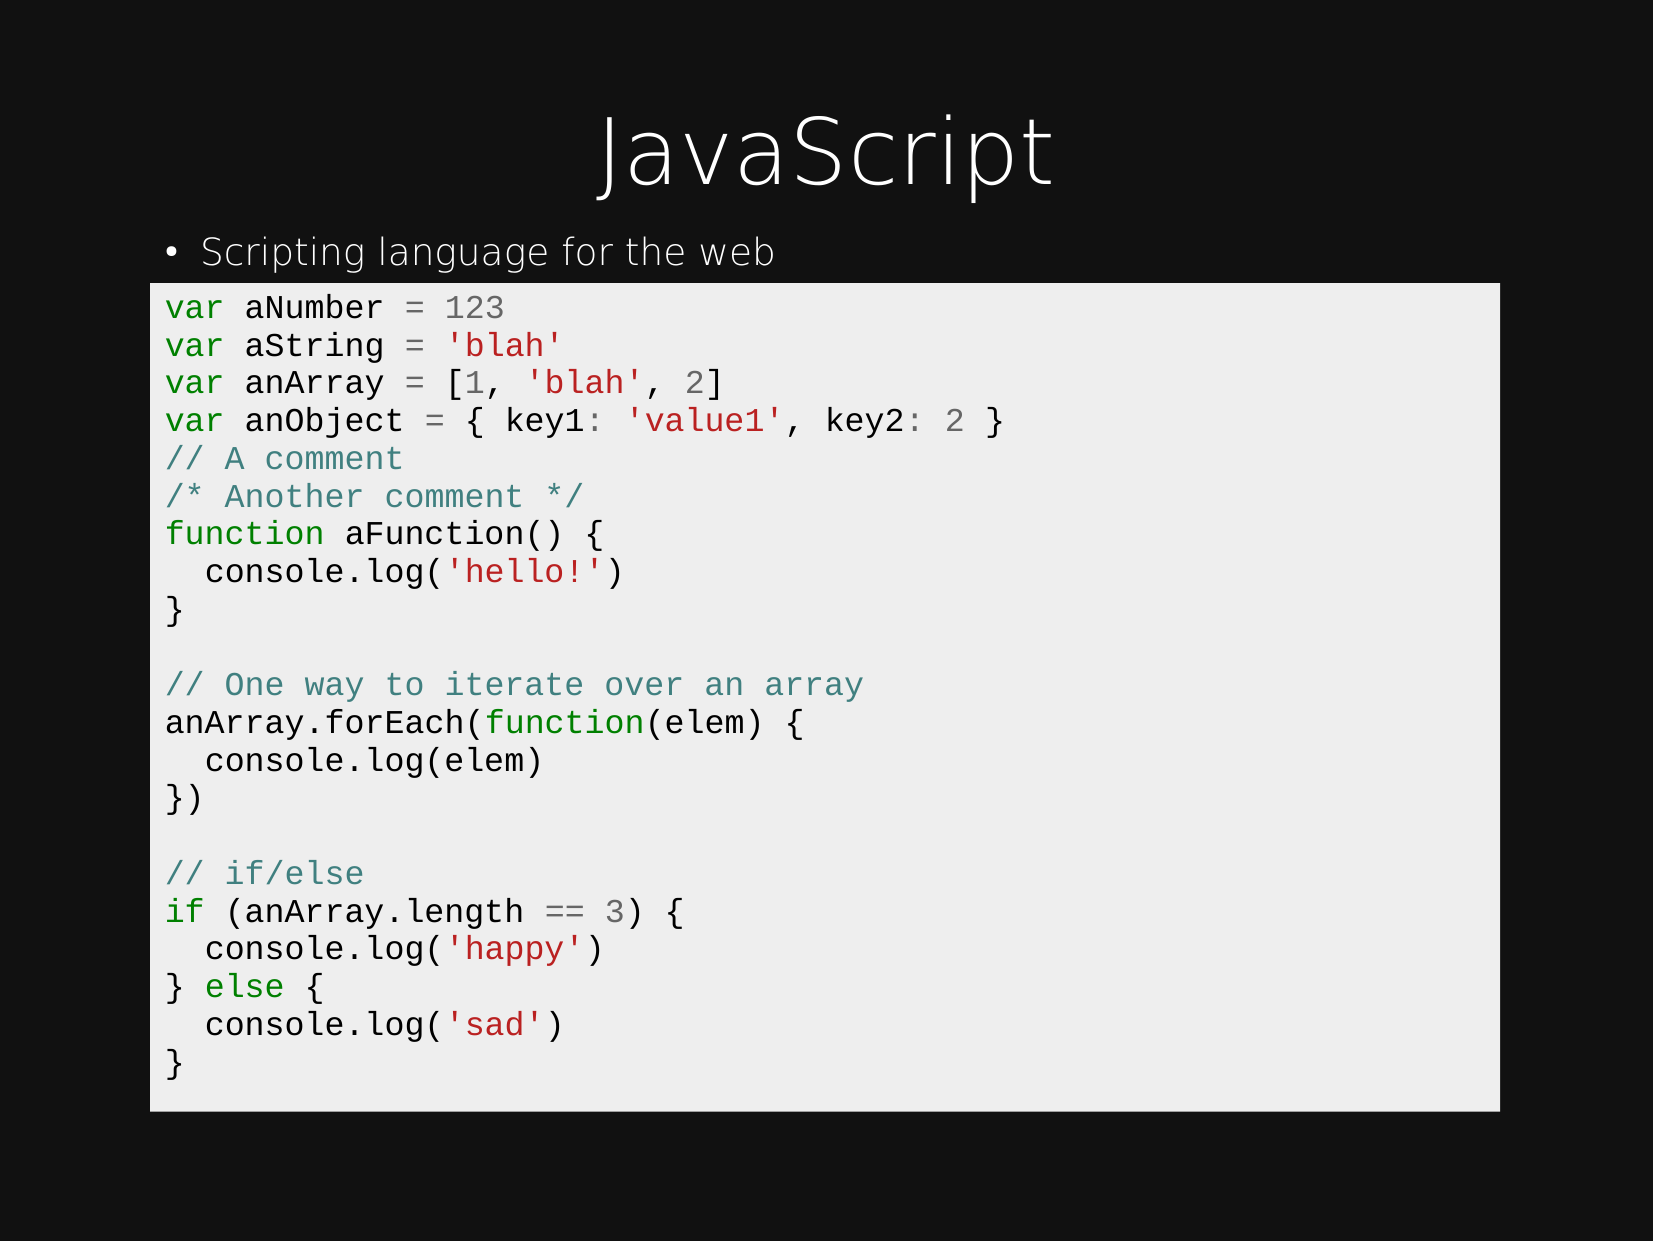

# JavaScript
Scripting language for the web
var aNumber = 123
var aString = 'blah'
var anArray = [1, 'blah', 2]
var anObject = { key1: 'value1', key2: 2 }
// A comment
/* Another comment */
function aFunction() {
 console.log('hello!')
}
// One way to iterate over an array
anArray.forEach(function(elem) {
 console.log(elem)
})
// if/else
if (anArray.length == 3) {
 console.log('happy')
} else {
 console.log('sad')
}